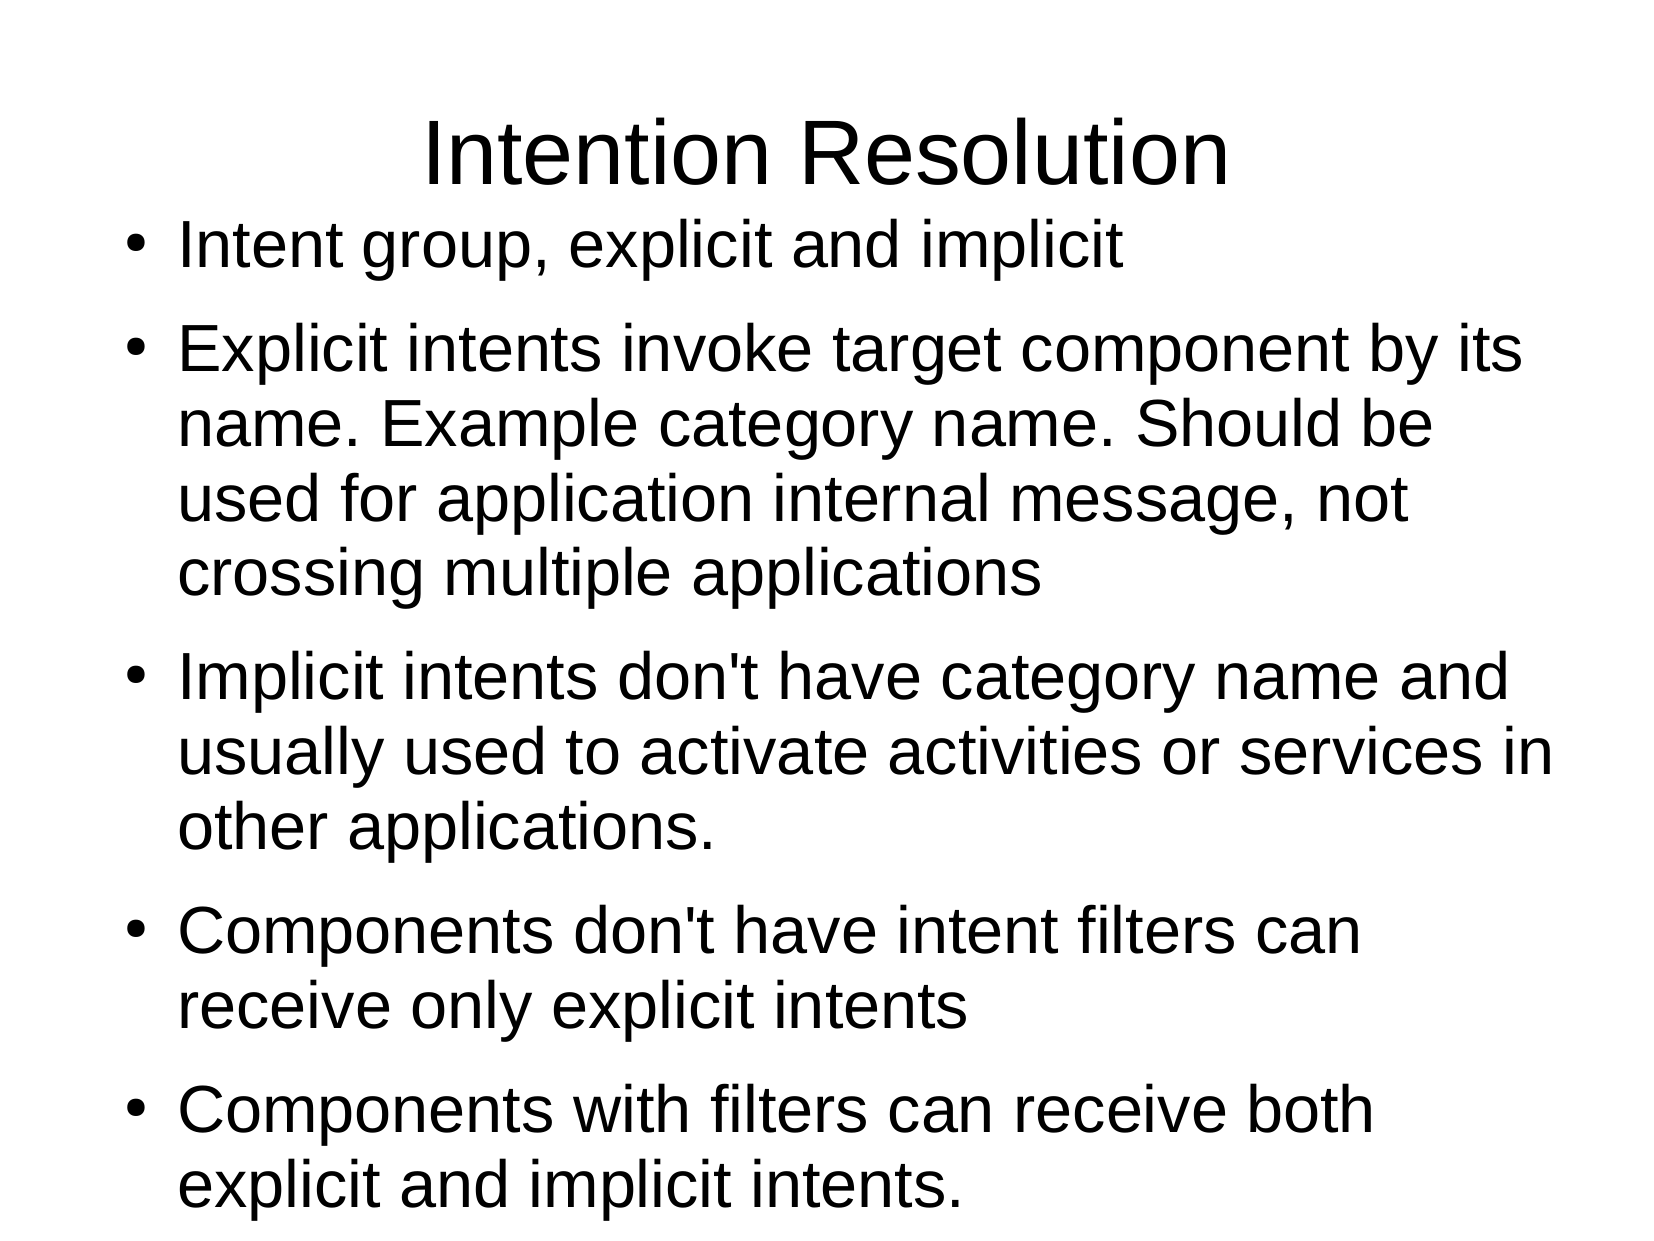

# Intention Resolution
Intent group, explicit and implicit
Explicit intents invoke target component by its name. Example category name. Should be used for application internal message, not crossing multiple applications
Implicit intents don't have category name and usually used to activate activities or services in other applications.
Components don't have intent filters can receive only explicit intents
Components with filters can receive both explicit and implicit intents.